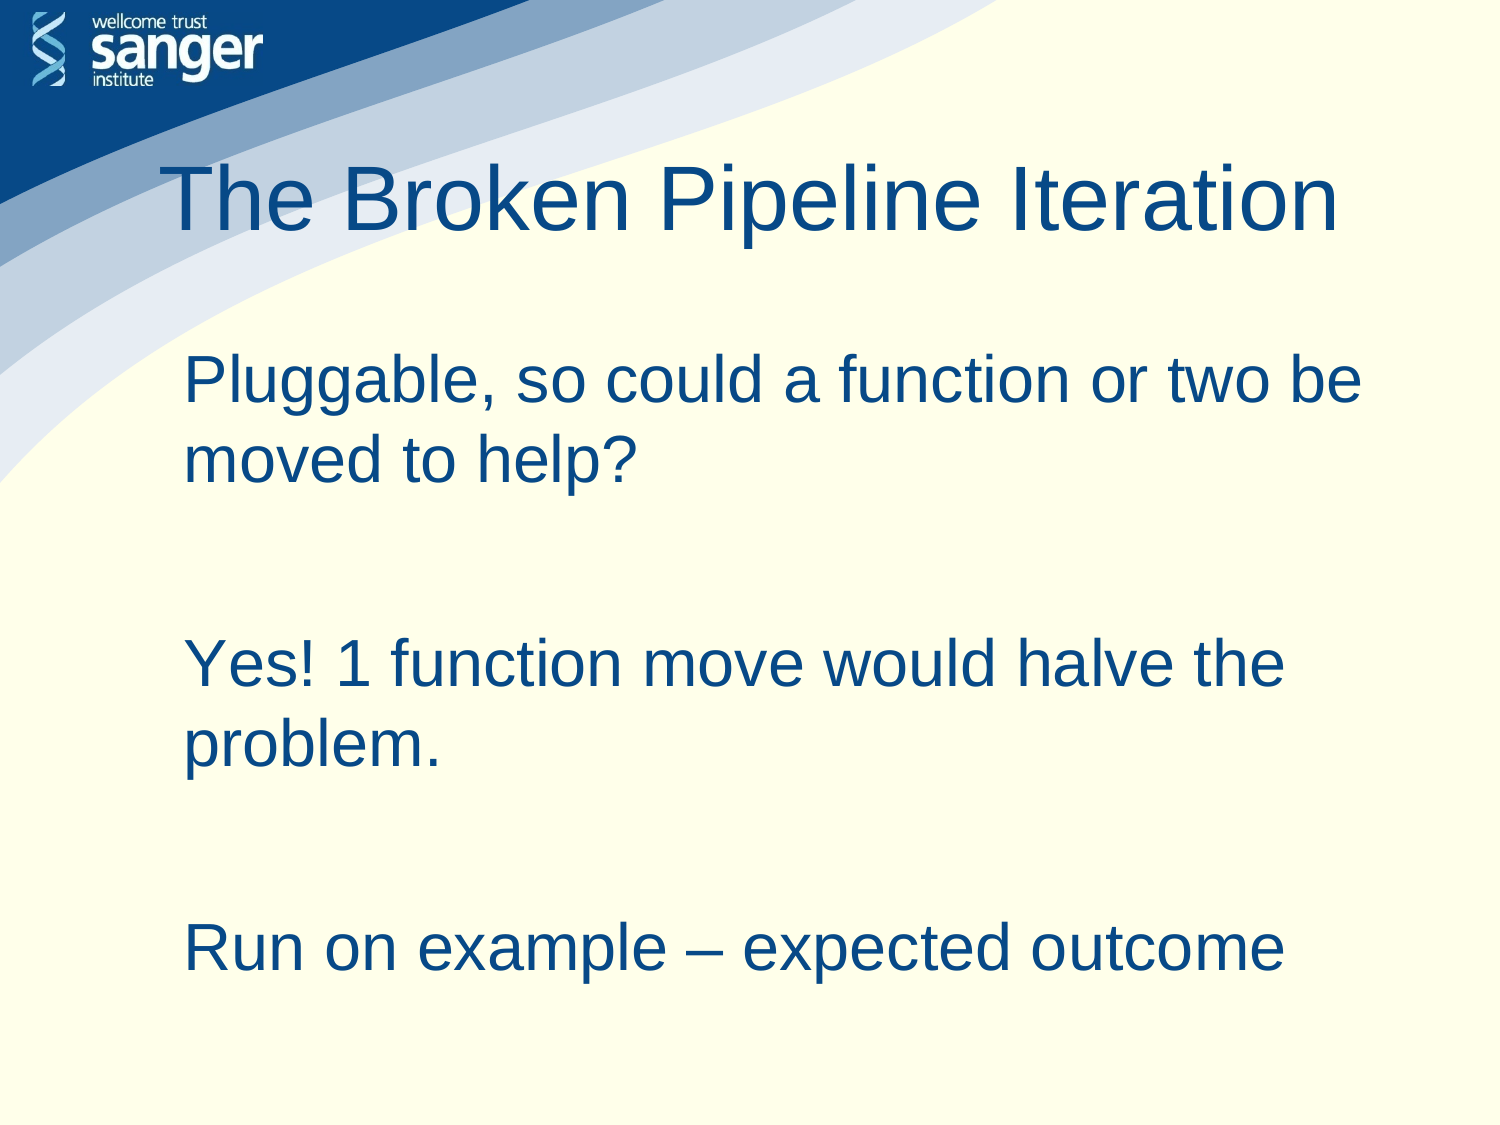

# The Broken Pipeline Iteration
Pluggable, so could a function or two be moved to help?
Yes! 1 function move would halve the problem.
Run on example – expected outcome